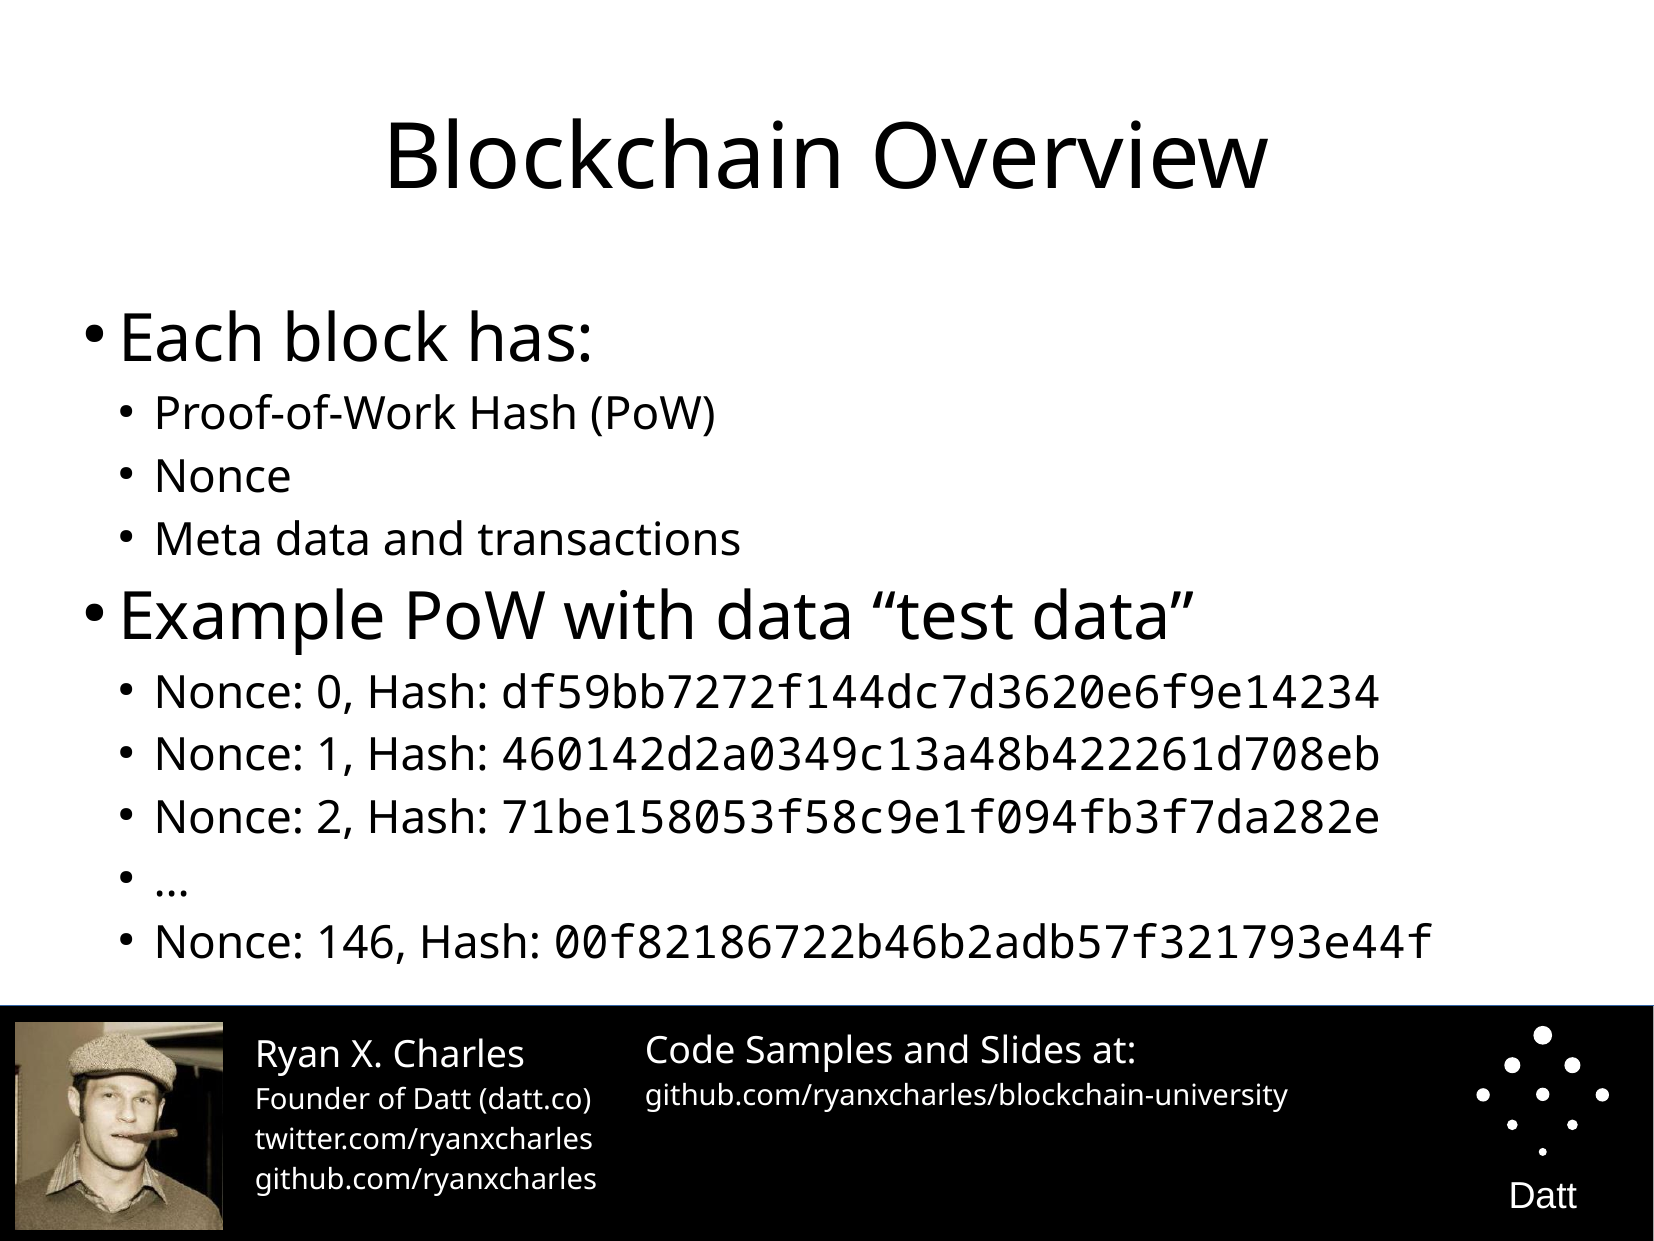

# Blockchain Overview
Each block has:
Proof-of-Work Hash (PoW)
Nonce
Meta data and transactions
Example PoW with data “test data”
Nonce: 0, Hash: df59bb7272f144dc7d3620e6f9e14234
Nonce: 1, Hash: 460142d2a0349c13a48b422261d708eb
Nonce: 2, Hash: 71be158053f58c9e1f094fb3f7da282e
…
Nonce: 146, Hash: 00f82186722b46b2adb57f321793e44f
Code Samples and Slides at:
github.com/ryanxcharles/blockchain-university
Ryan X. Charles
Founder of Datt (datt.co)
twitter.com/ryanxcharles
github.com/ryanxcharles
Datt